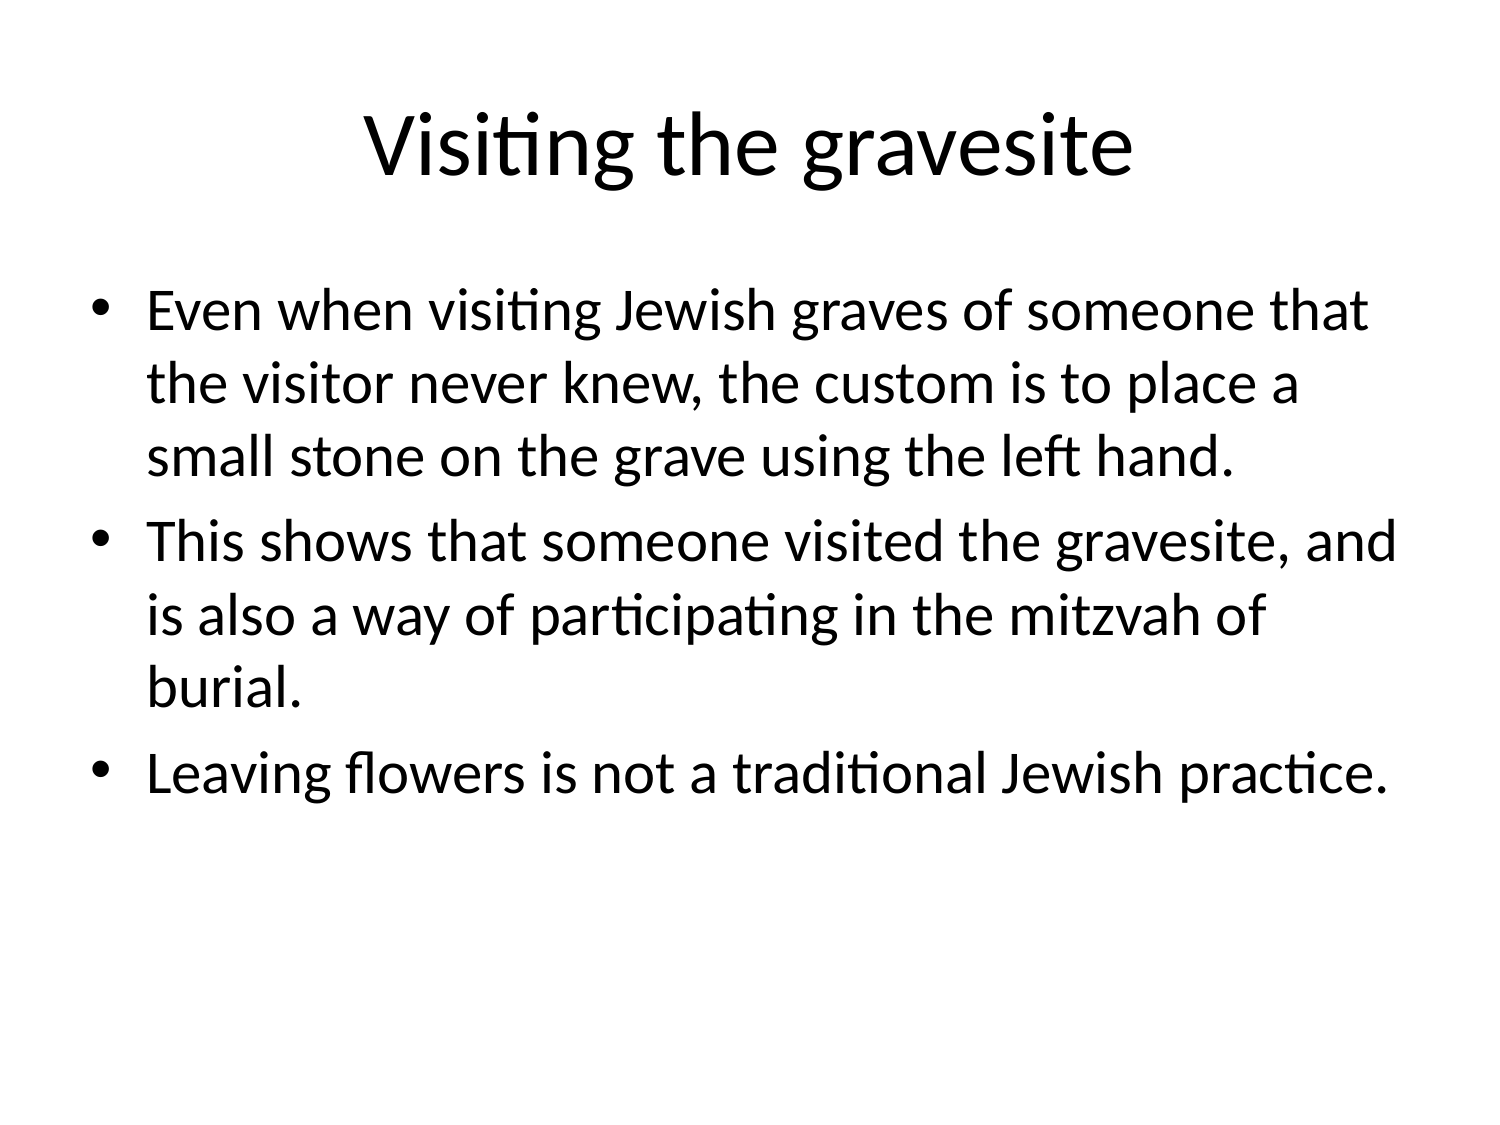

# Visiting the gravesite
Even when visiting Jewish graves of someone that the visitor never knew, the custom is to place a small stone on the grave using the left hand.
This shows that someone visited the gravesite, and is also a way of participating in the mitzvah of burial.
Leaving flowers is not a traditional Jewish practice.